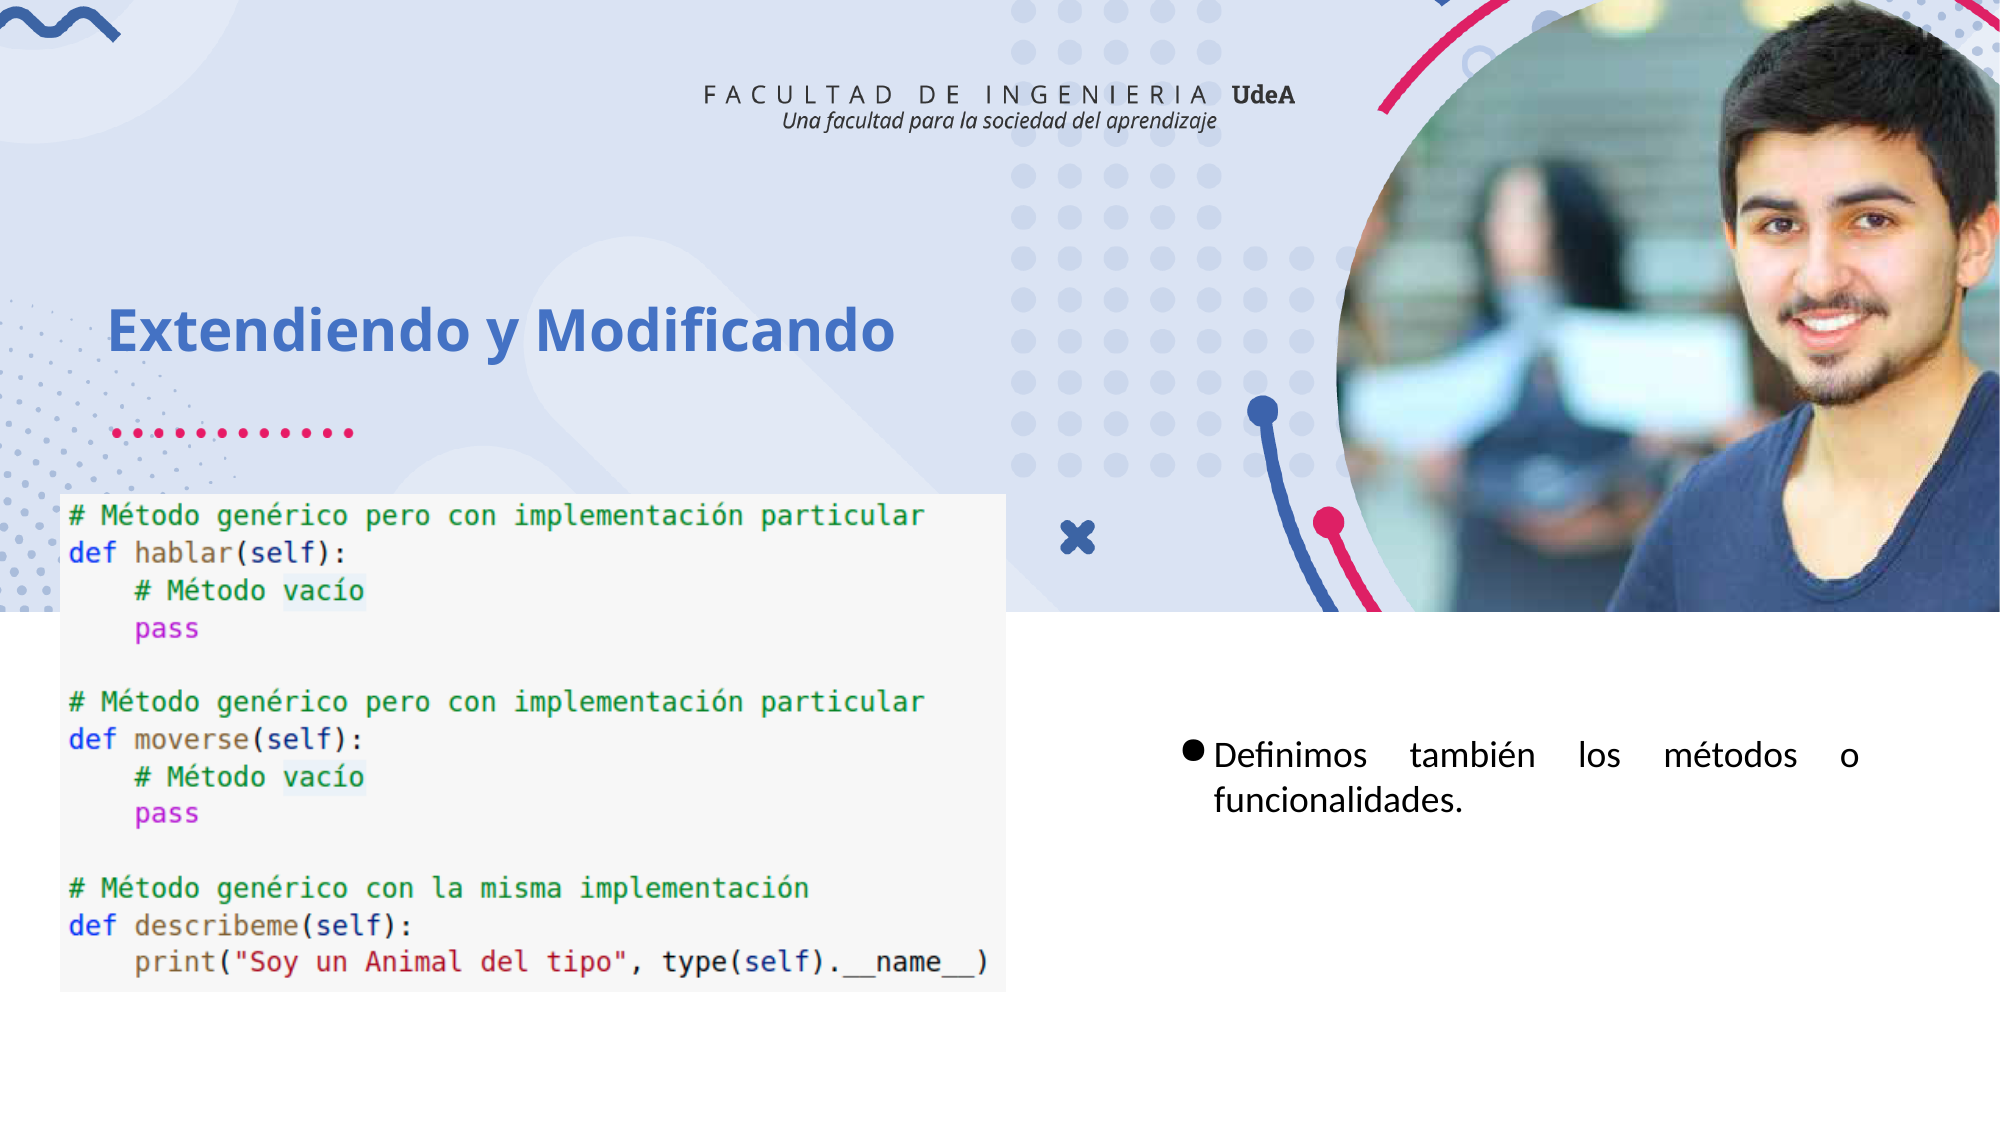

Extendiendo y Modificando
Definimos también los métodos o funcionalidades.